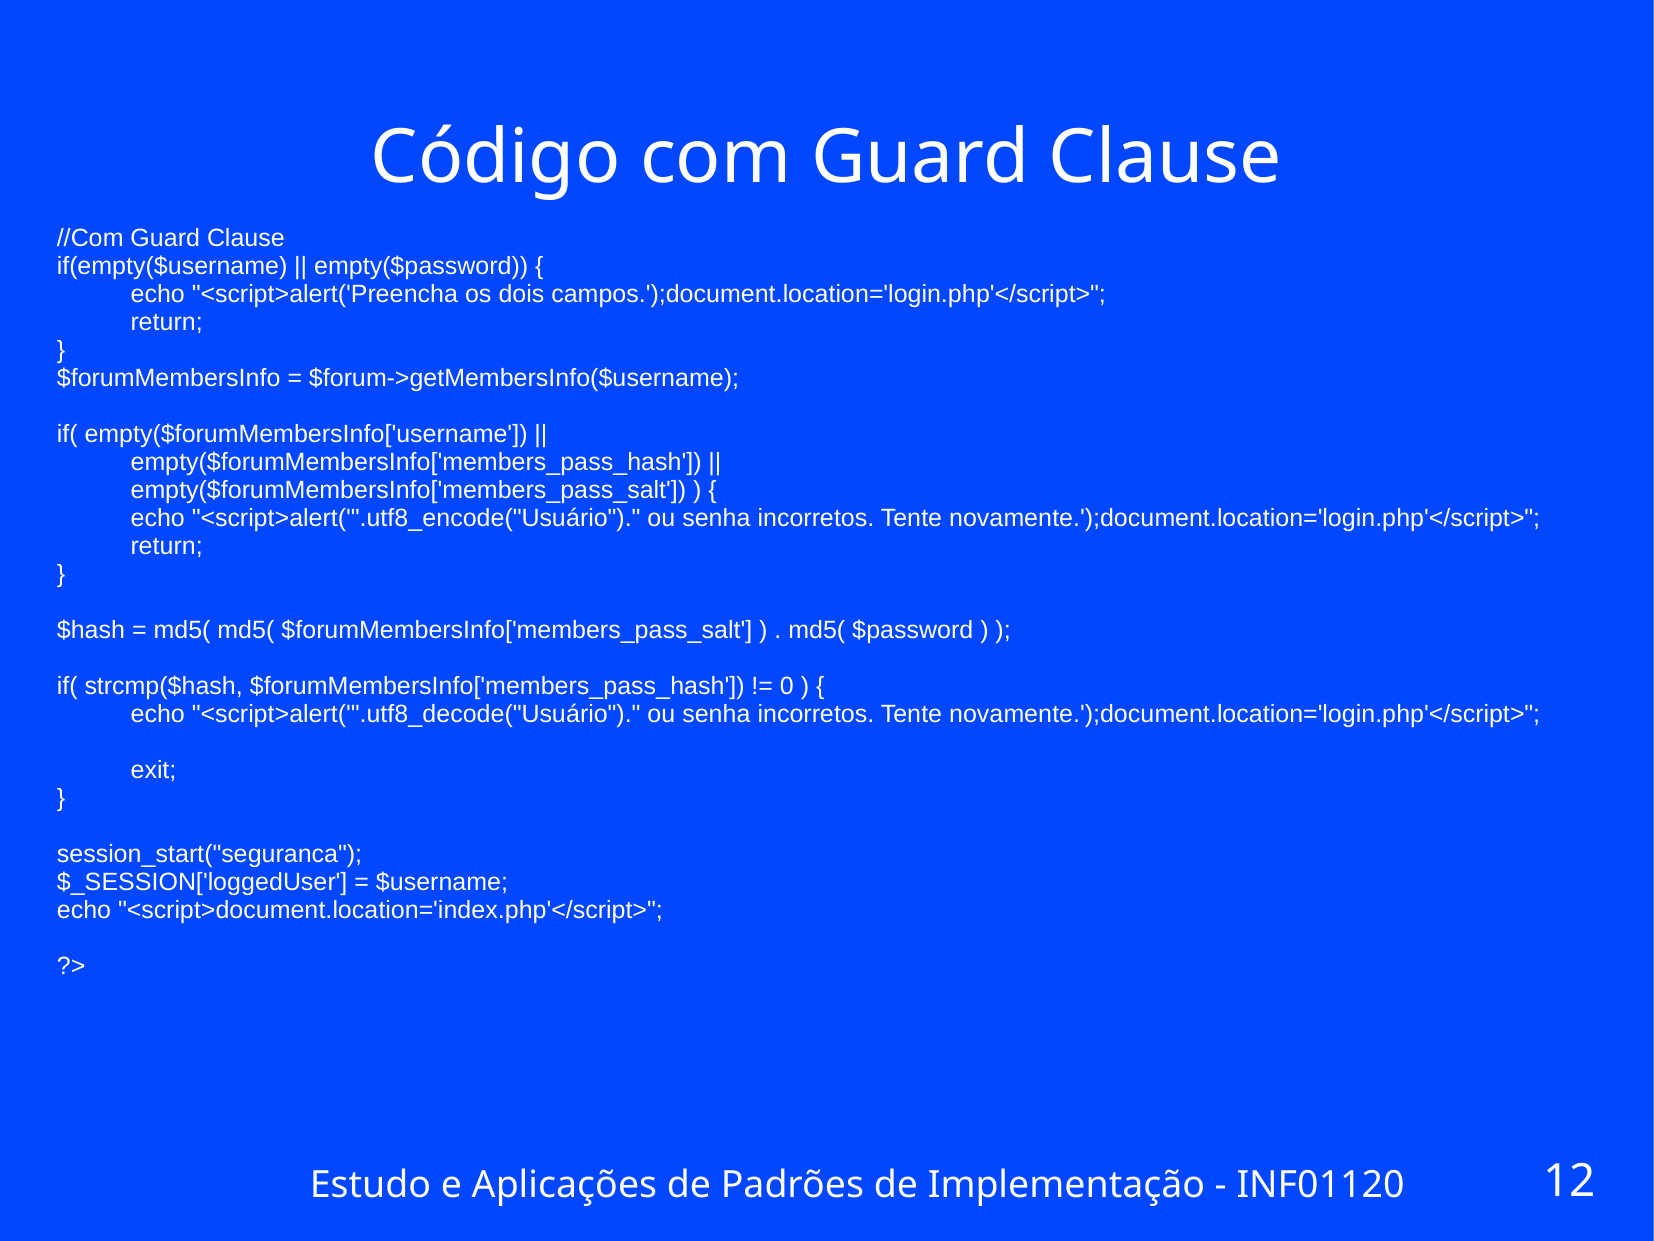

# Código com Guard Clause
//Com Guard Clause
if(empty($username) || empty($password)) {
	echo "<script>alert('Preencha os dois campos.');document.location='login.php'</script>";
	return;
}
$forumMembersInfo = $forum->getMembersInfo($username);
if( empty($forumMembersInfo['username']) ||
	empty($forumMembersInfo['members_pass_hash']) ||
	empty($forumMembersInfo['members_pass_salt']) ) {
	echo "<script>alert('".utf8_encode("Usuário")." ou senha incorretos. Tente novamente.');document.location='login.php'</script>";
	return;
}
$hash = md5( md5( $forumMembersInfo['members_pass_salt'] ) . md5( $password ) );
if( strcmp($hash, $forumMembersInfo['members_pass_hash']) != 0 ) {
	echo "<script>alert('".utf8_decode("Usuário")." ou senha incorretos. Tente novamente.');document.location='login.php'</script>";
	exit;
}
session_start("seguranca");
$_SESSION['loggedUser'] = $username;
echo "<script>document.location='index.php'</script>";
?>